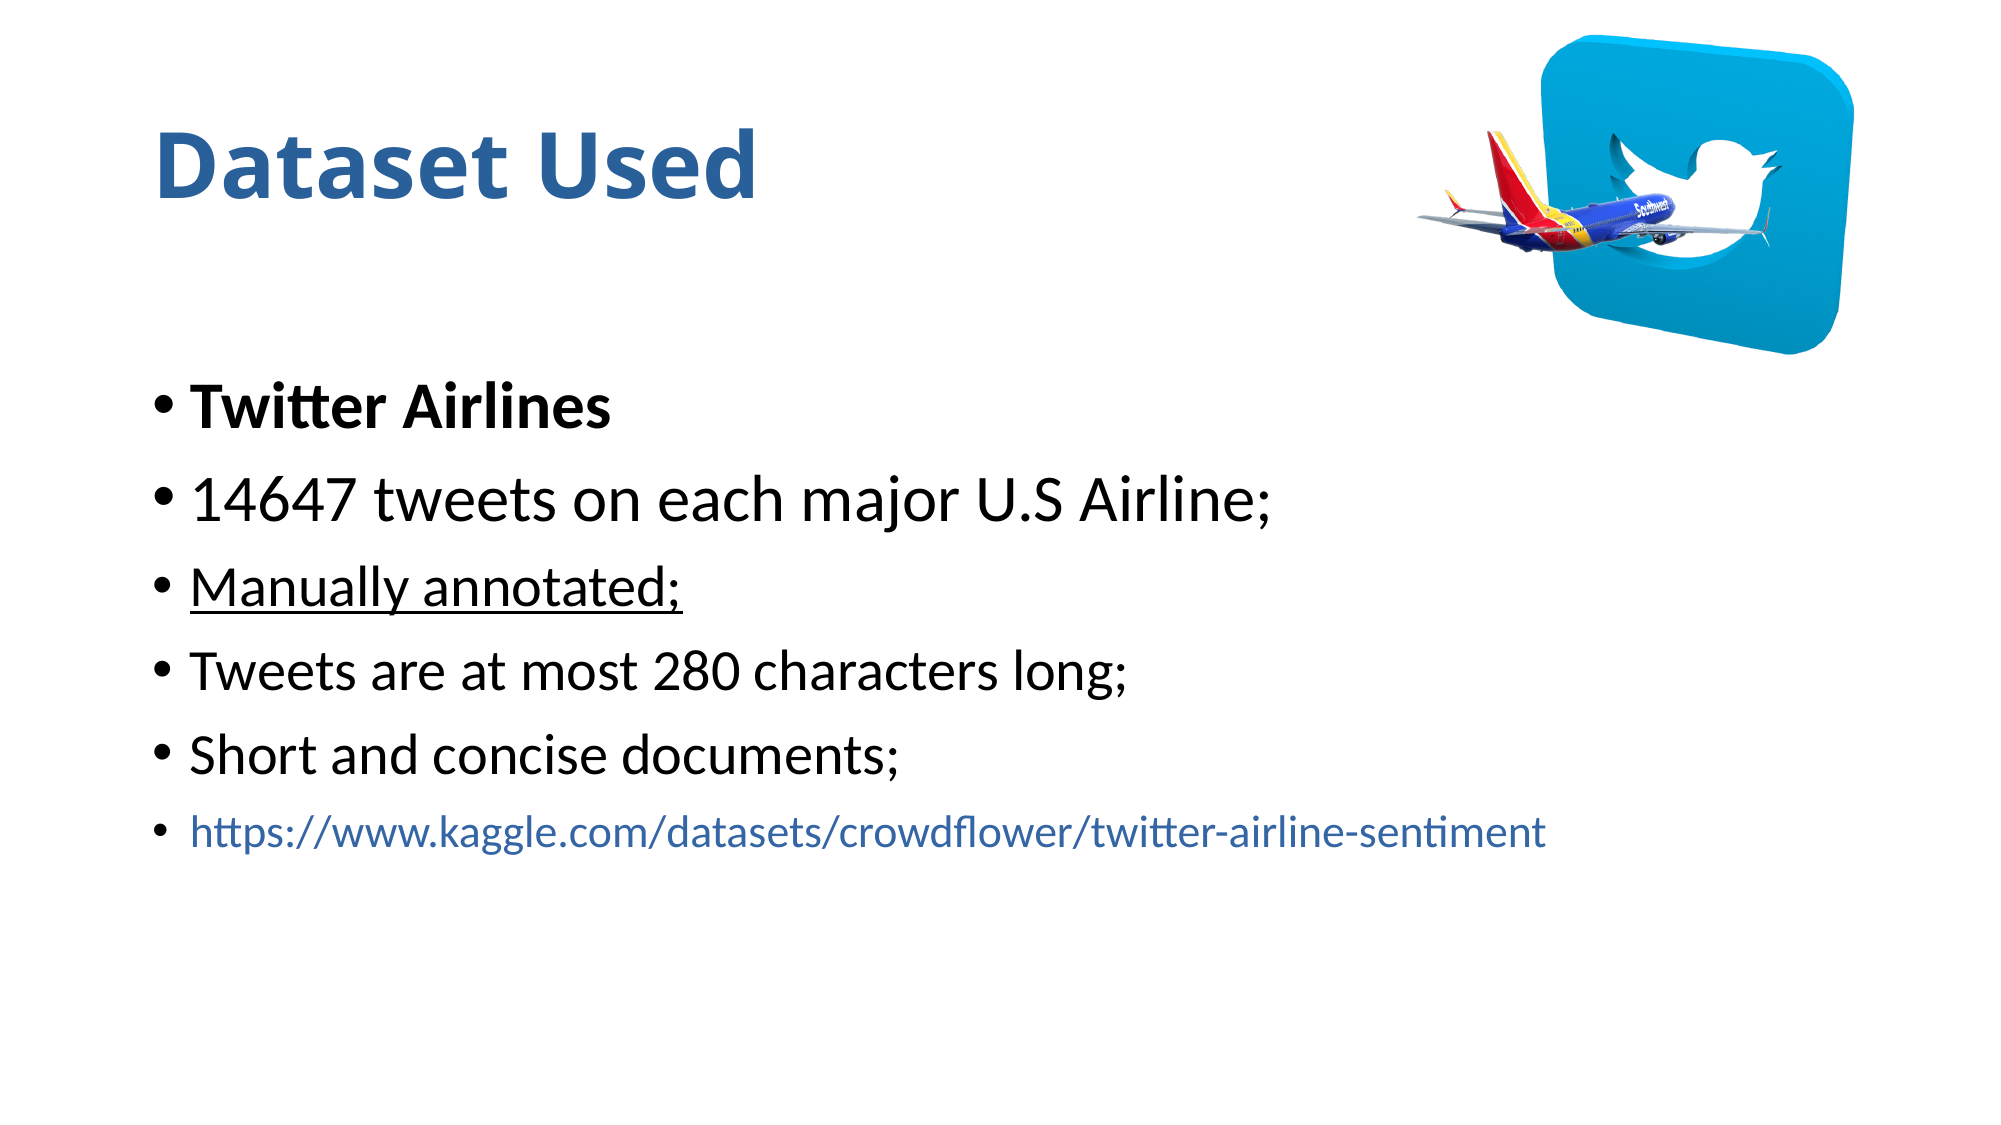

# Dataset Used
Twitter Airlines
14647 tweets on each major U.S Airline;
Manually annotated;
Tweets are at most 280 characters long;
Short and concise documents;
https://www.kaggle.com/datasets/crowdflower/twitter-airline-sentiment